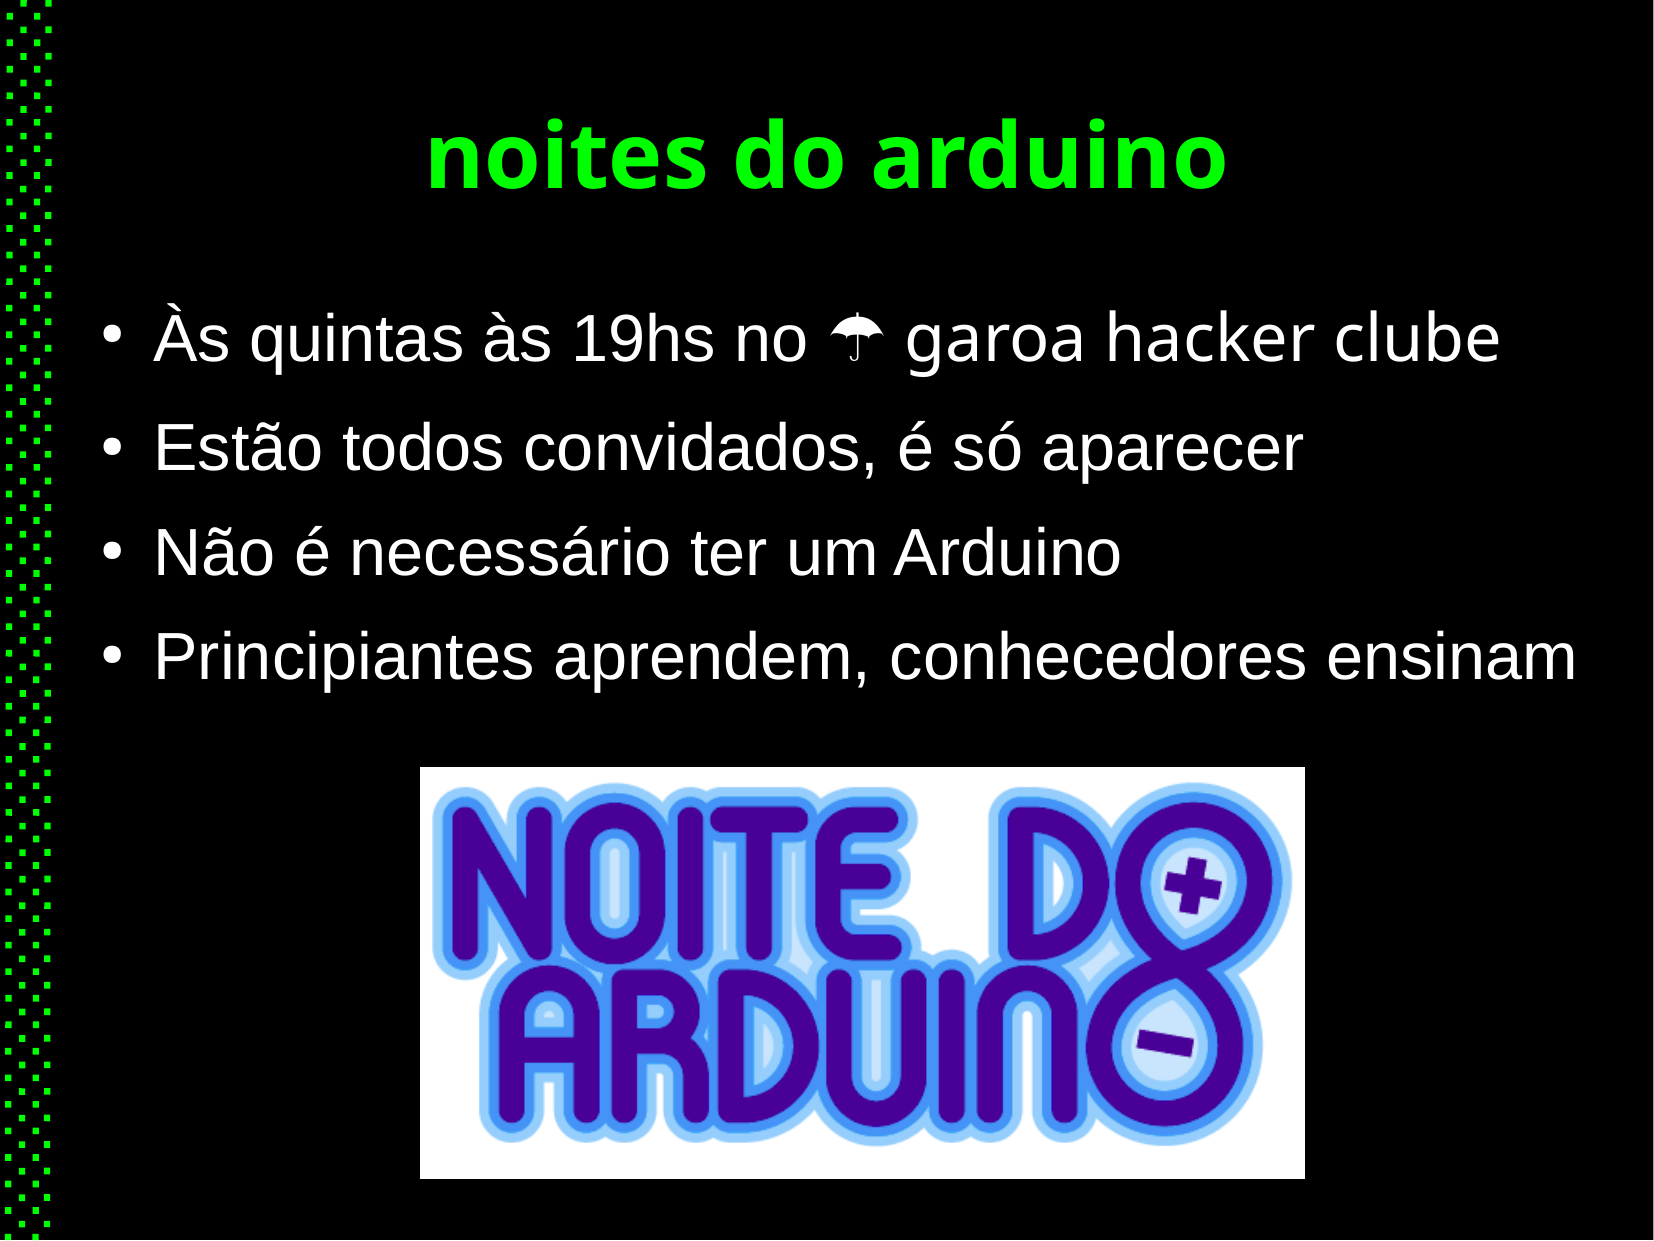

# noites do arduino
Às quintas às 19hs no ☂ garoa hacker clube
Estão todos convidados, é só aparecer
Não é necessário ter um Arduino
Principiantes aprendem, conhecedores ensinam